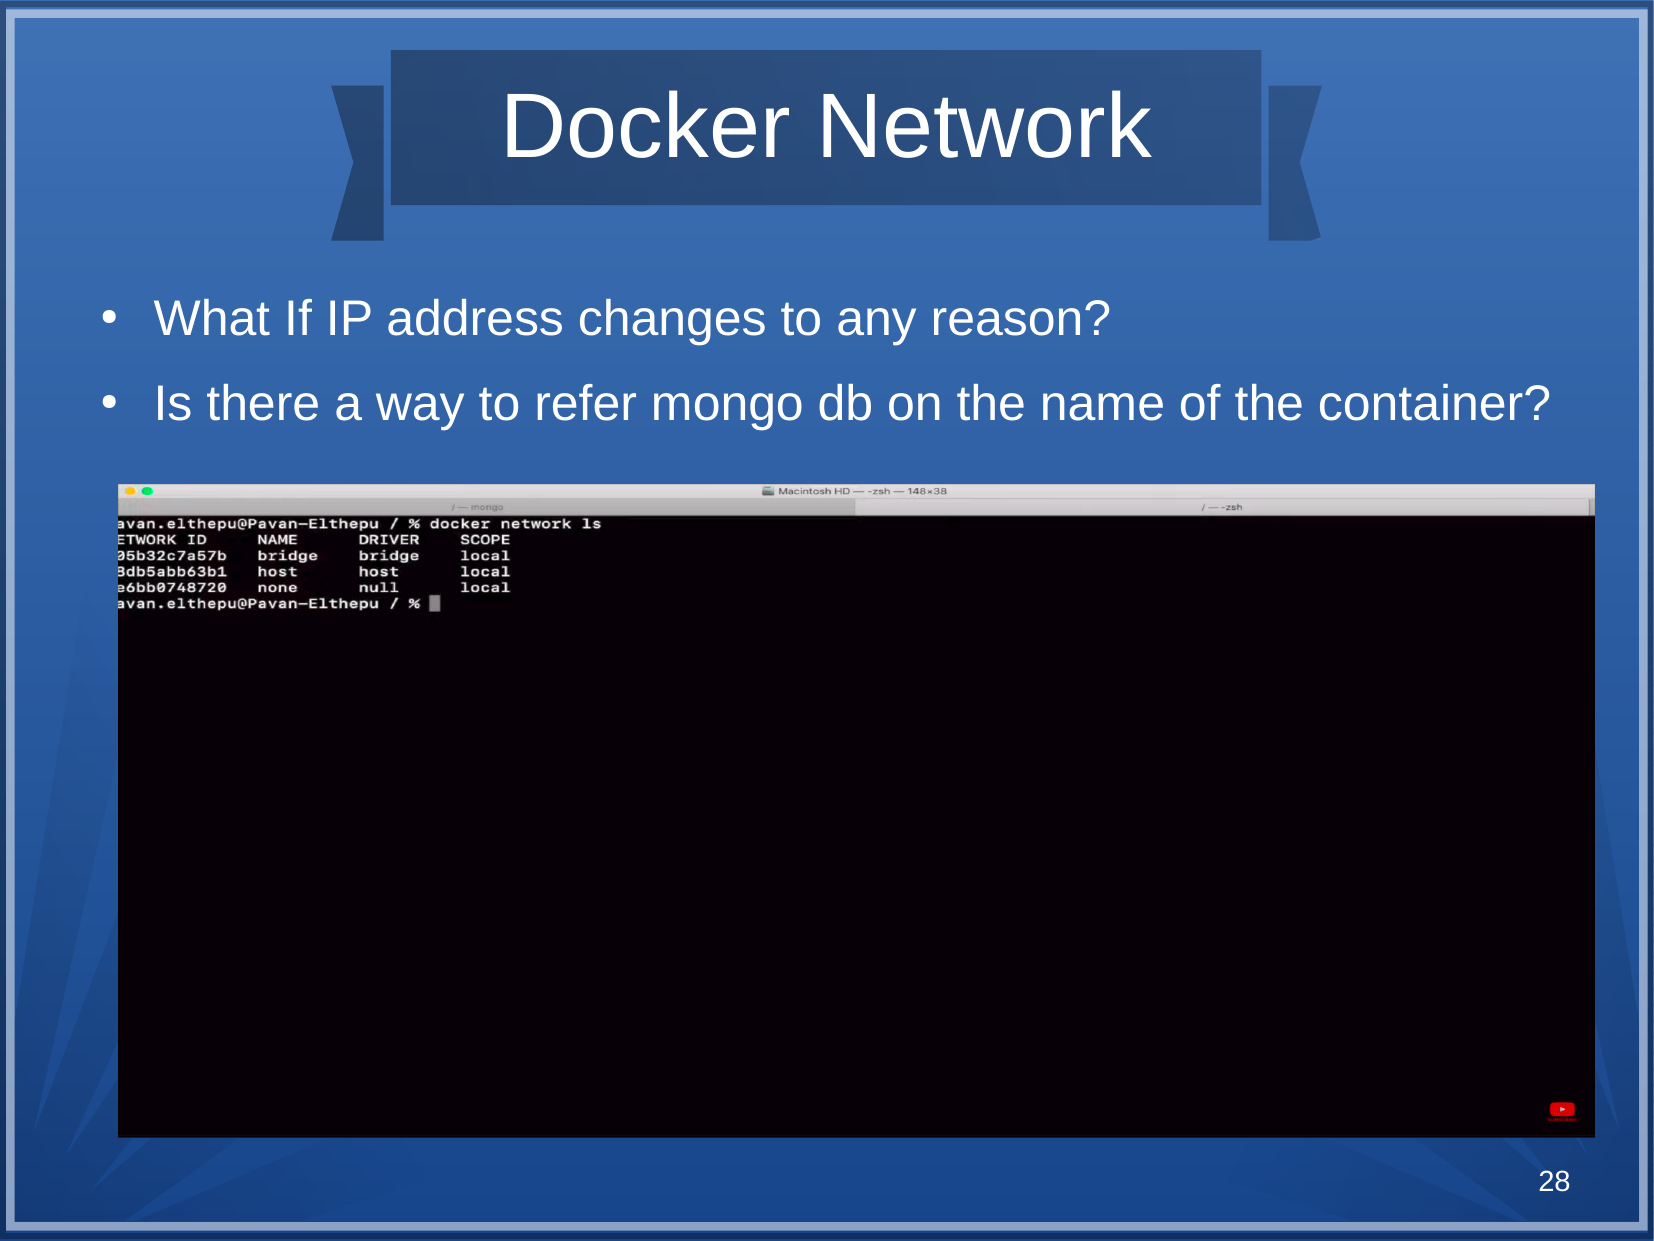

# Docker Network
What If IP address changes to any reason?
Is there a way to refer mongo db on the name of the container?
28